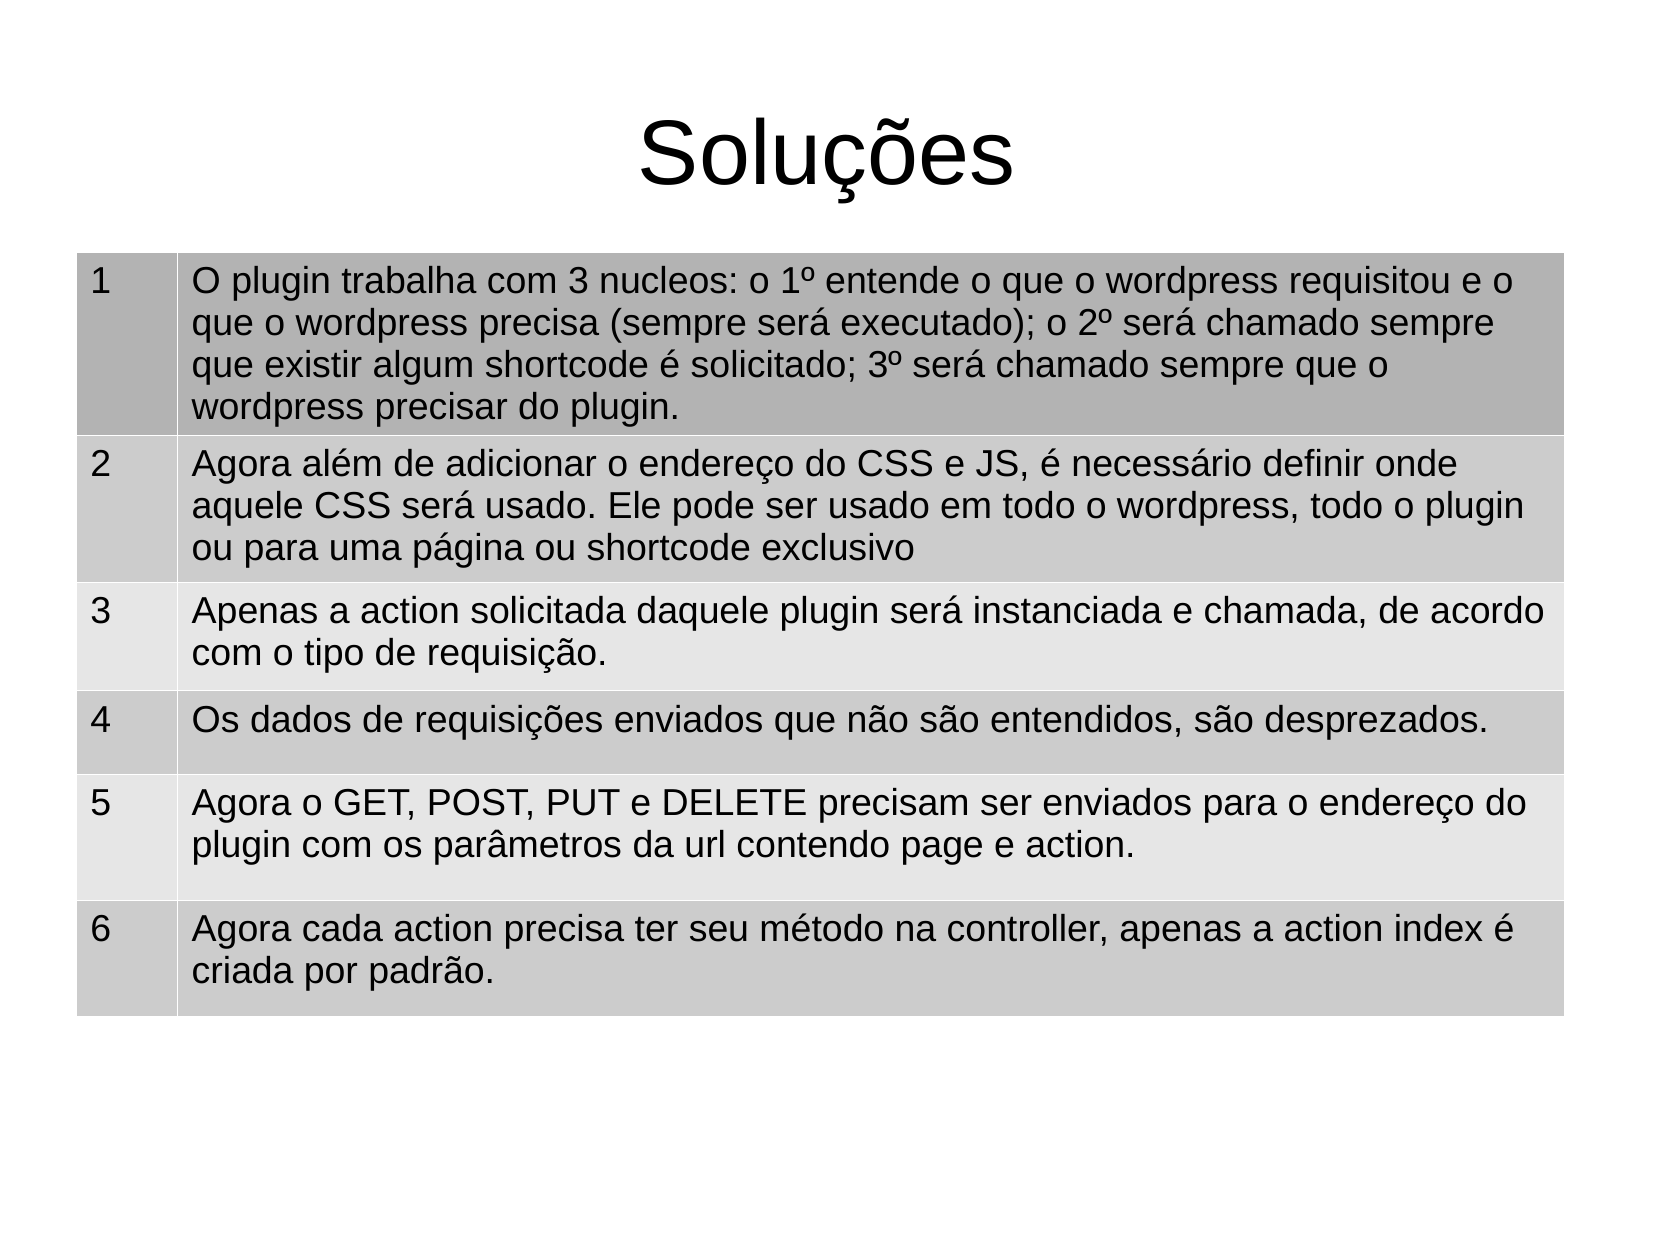

# Soluções
| 1 | O plugin trabalha com 3 nucleos: o 1º entende o que o wordpress requisitou e o que o wordpress precisa (sempre será executado); o 2º será chamado sempre que existir algum shortcode é solicitado; 3º será chamado sempre que o wordpress precisar do plugin. |
| --- | --- |
| 2 | Agora além de adicionar o endereço do CSS e JS, é necessário definir onde aquele CSS será usado. Ele pode ser usado em todo o wordpress, todo o plugin ou para uma página ou shortcode exclusivo |
| 3 | Apenas a action solicitada daquele plugin será instanciada e chamada, de acordo com o tipo de requisição. |
| 4 | Os dados de requisições enviados que não são entendidos, são desprezados. |
| 5 | Agora o GET, POST, PUT e DELETE precisam ser enviados para o endereço do plugin com os parâmetros da url contendo page e action. |
| 6 | Agora cada action precisa ter seu método na controller, apenas a action index é criada por padrão. |